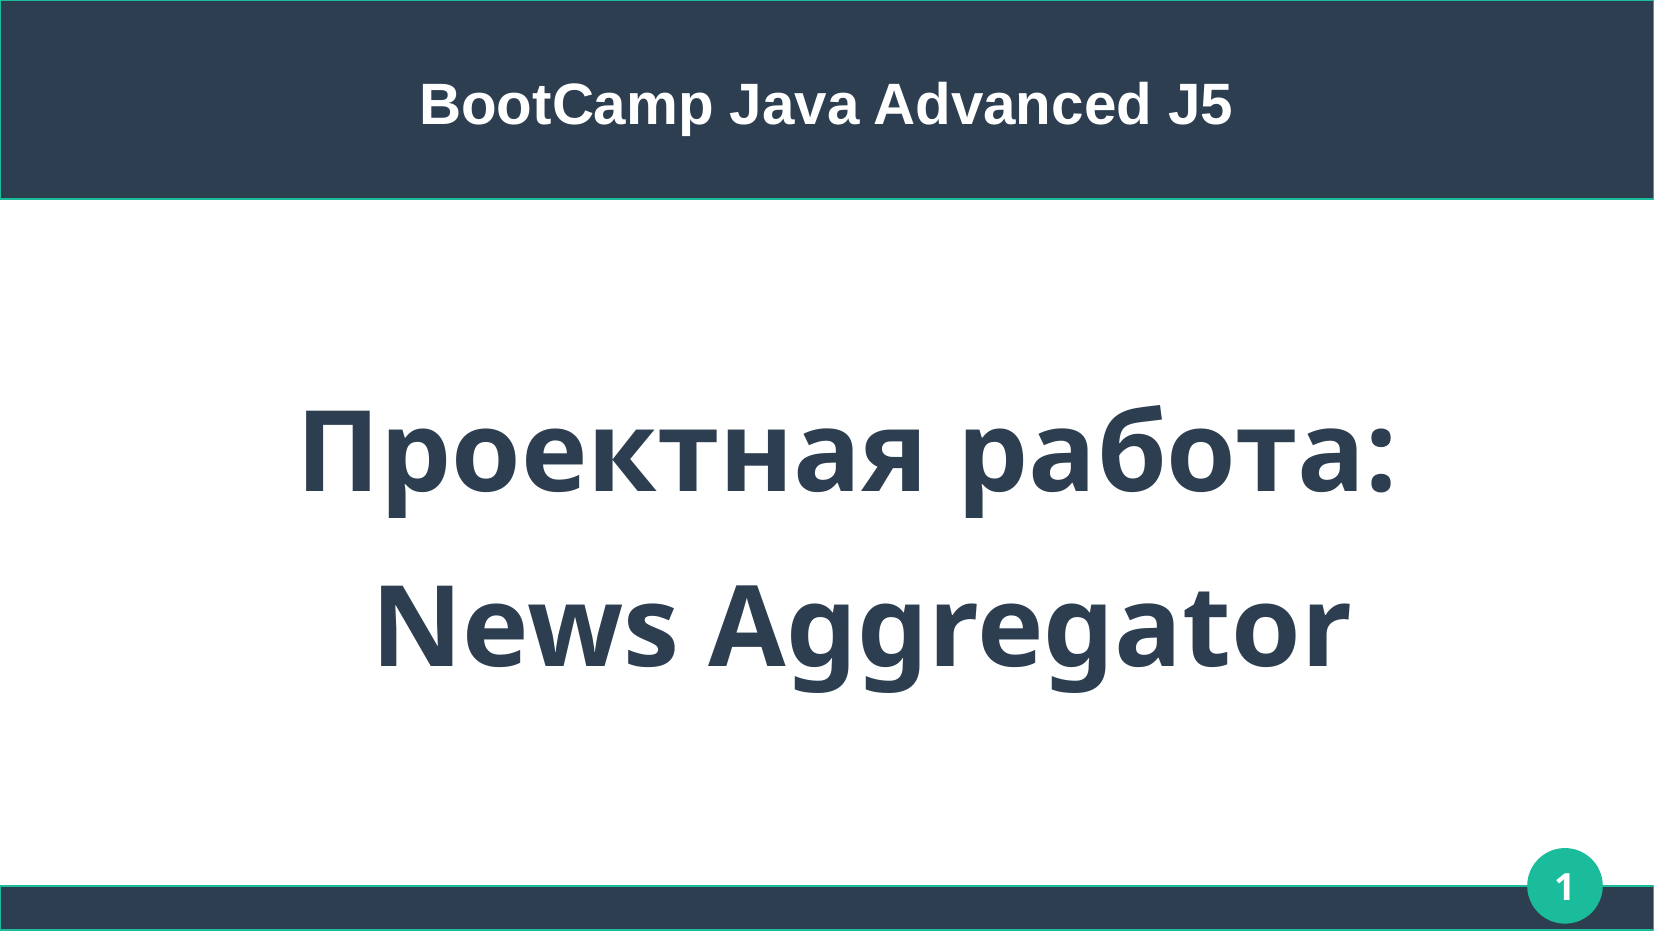

BootСamp Java Advanced J5
# Проектная работа:
News Aggregator
1